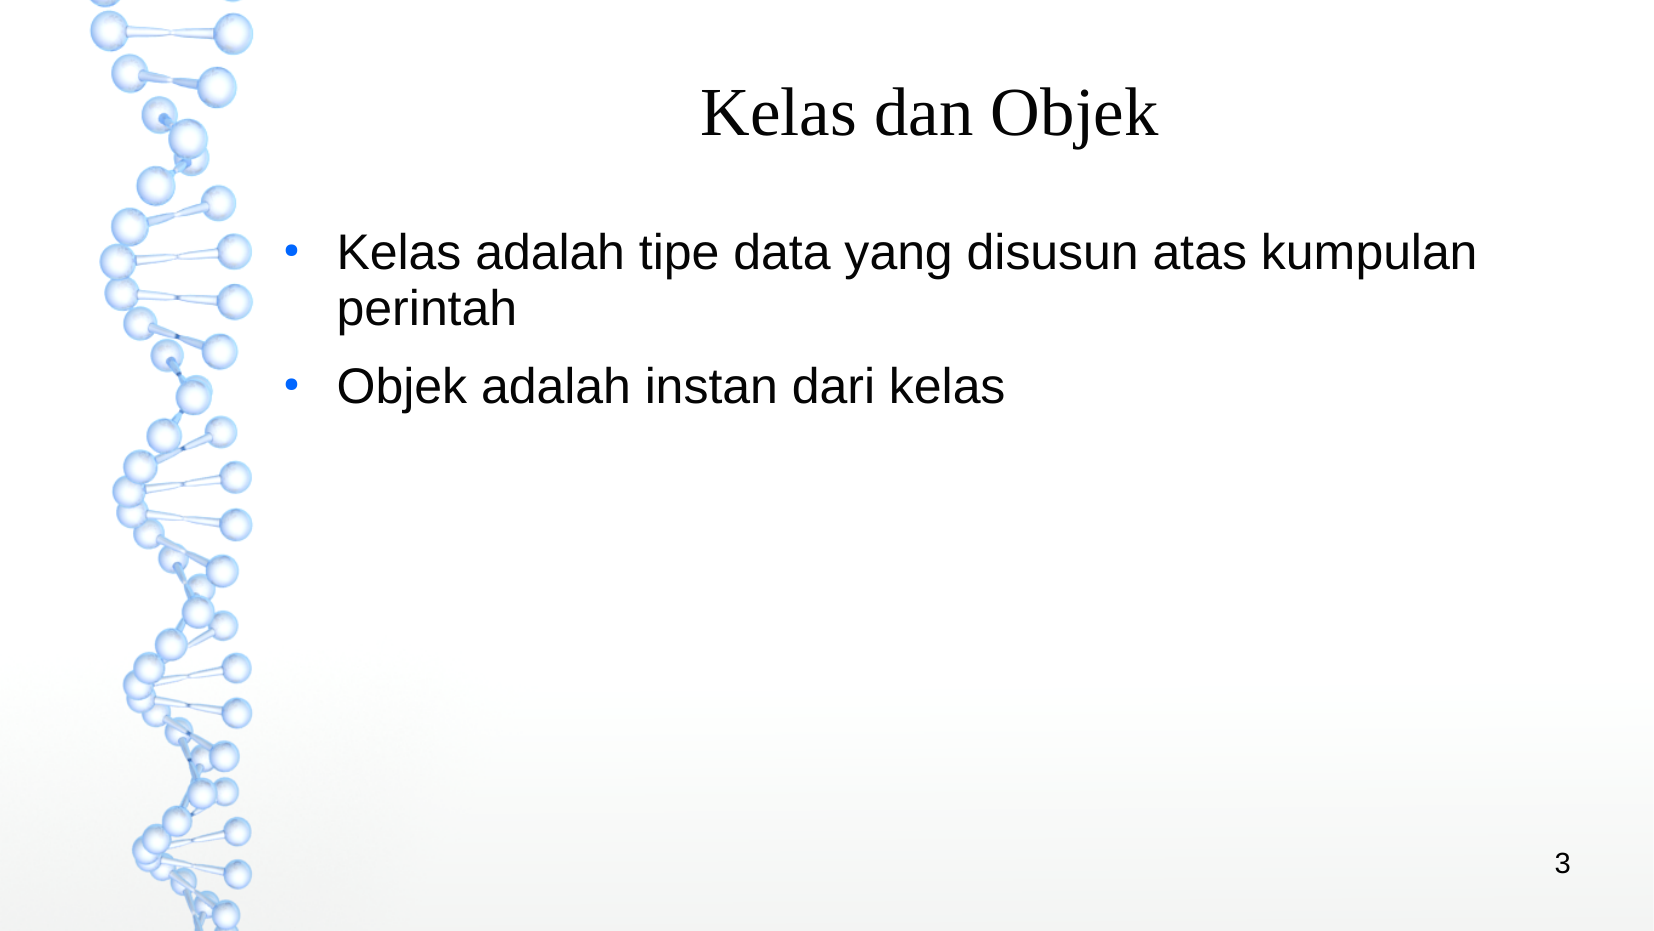

# Kelas dan Objek
Kelas adalah tipe data yang disusun atas kumpulan perintah
Objek adalah instan dari kelas
3